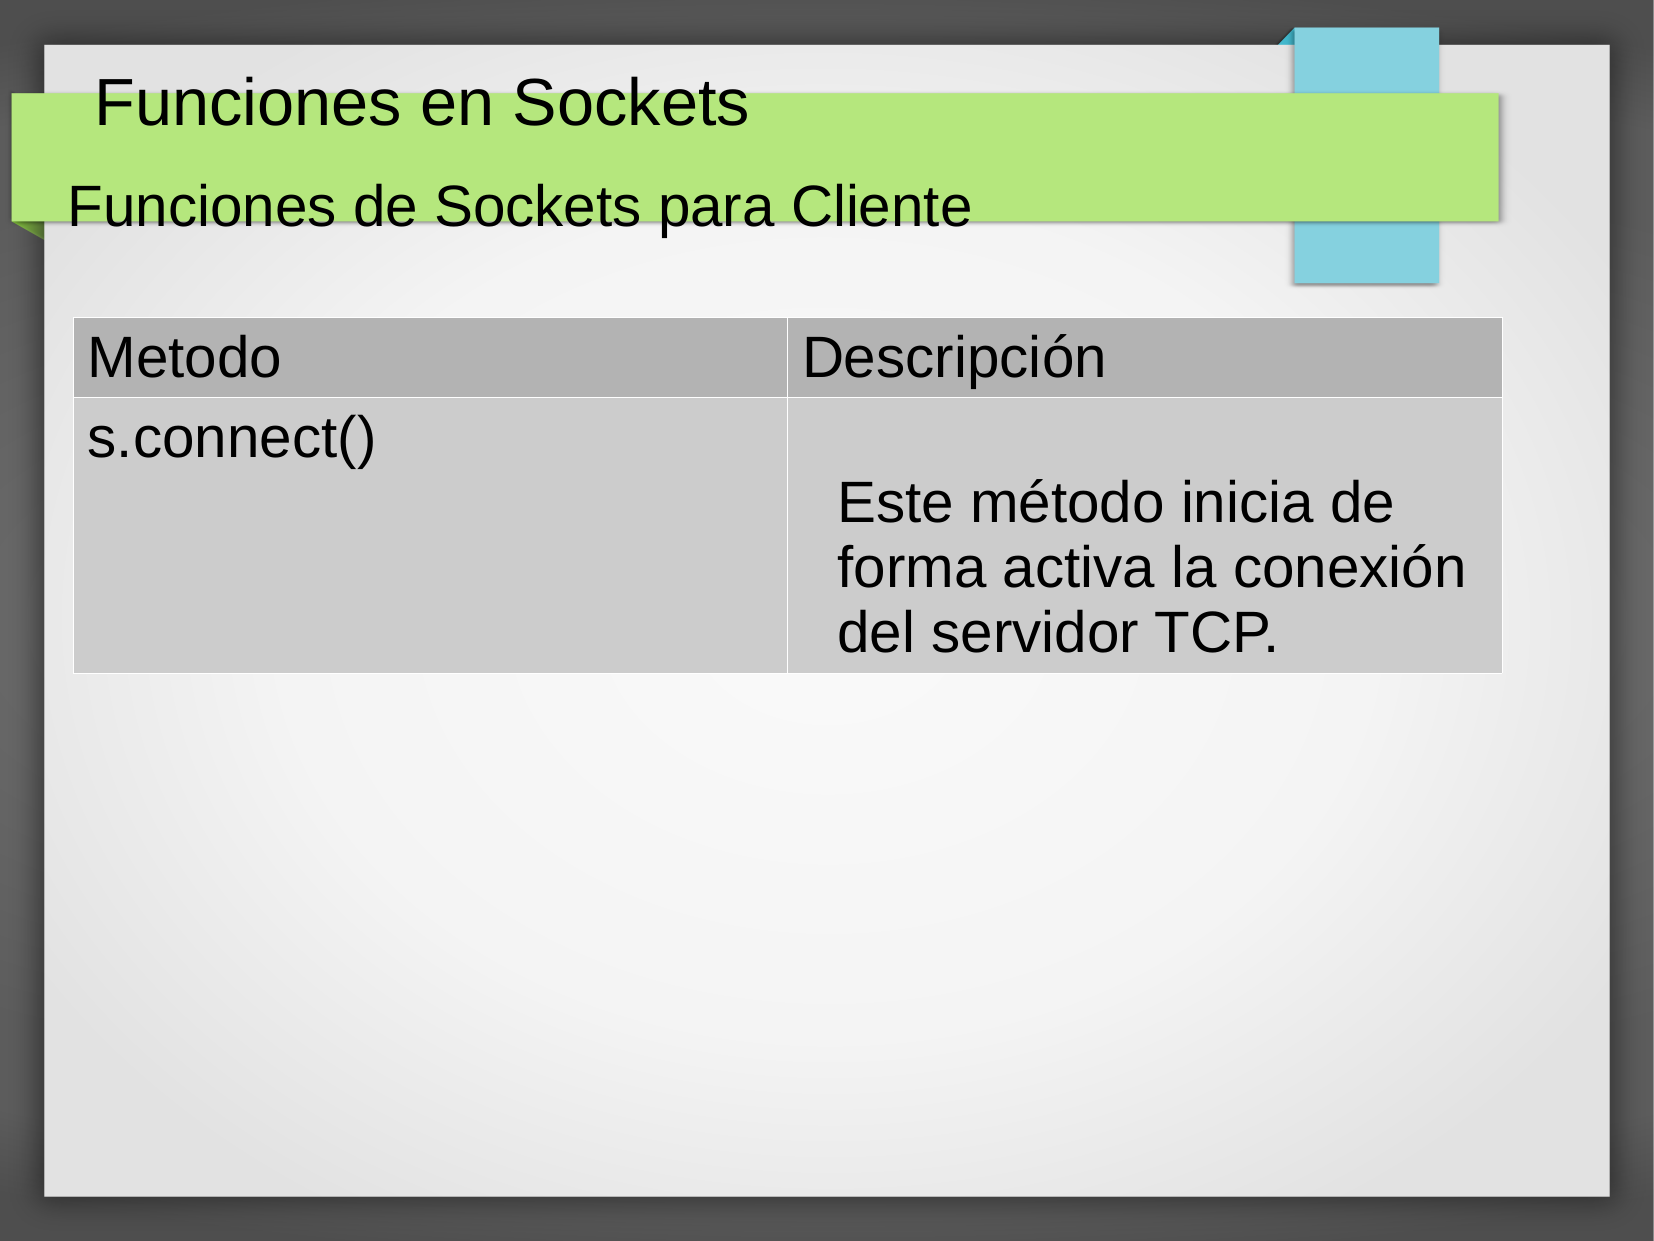

# Funciones en Sockets
Funciones de Sockets para Cliente
| Metodo | Descripción |
| --- | --- |
| s.connect() | Este método inicia de forma activa la conexión del servidor TCP. |